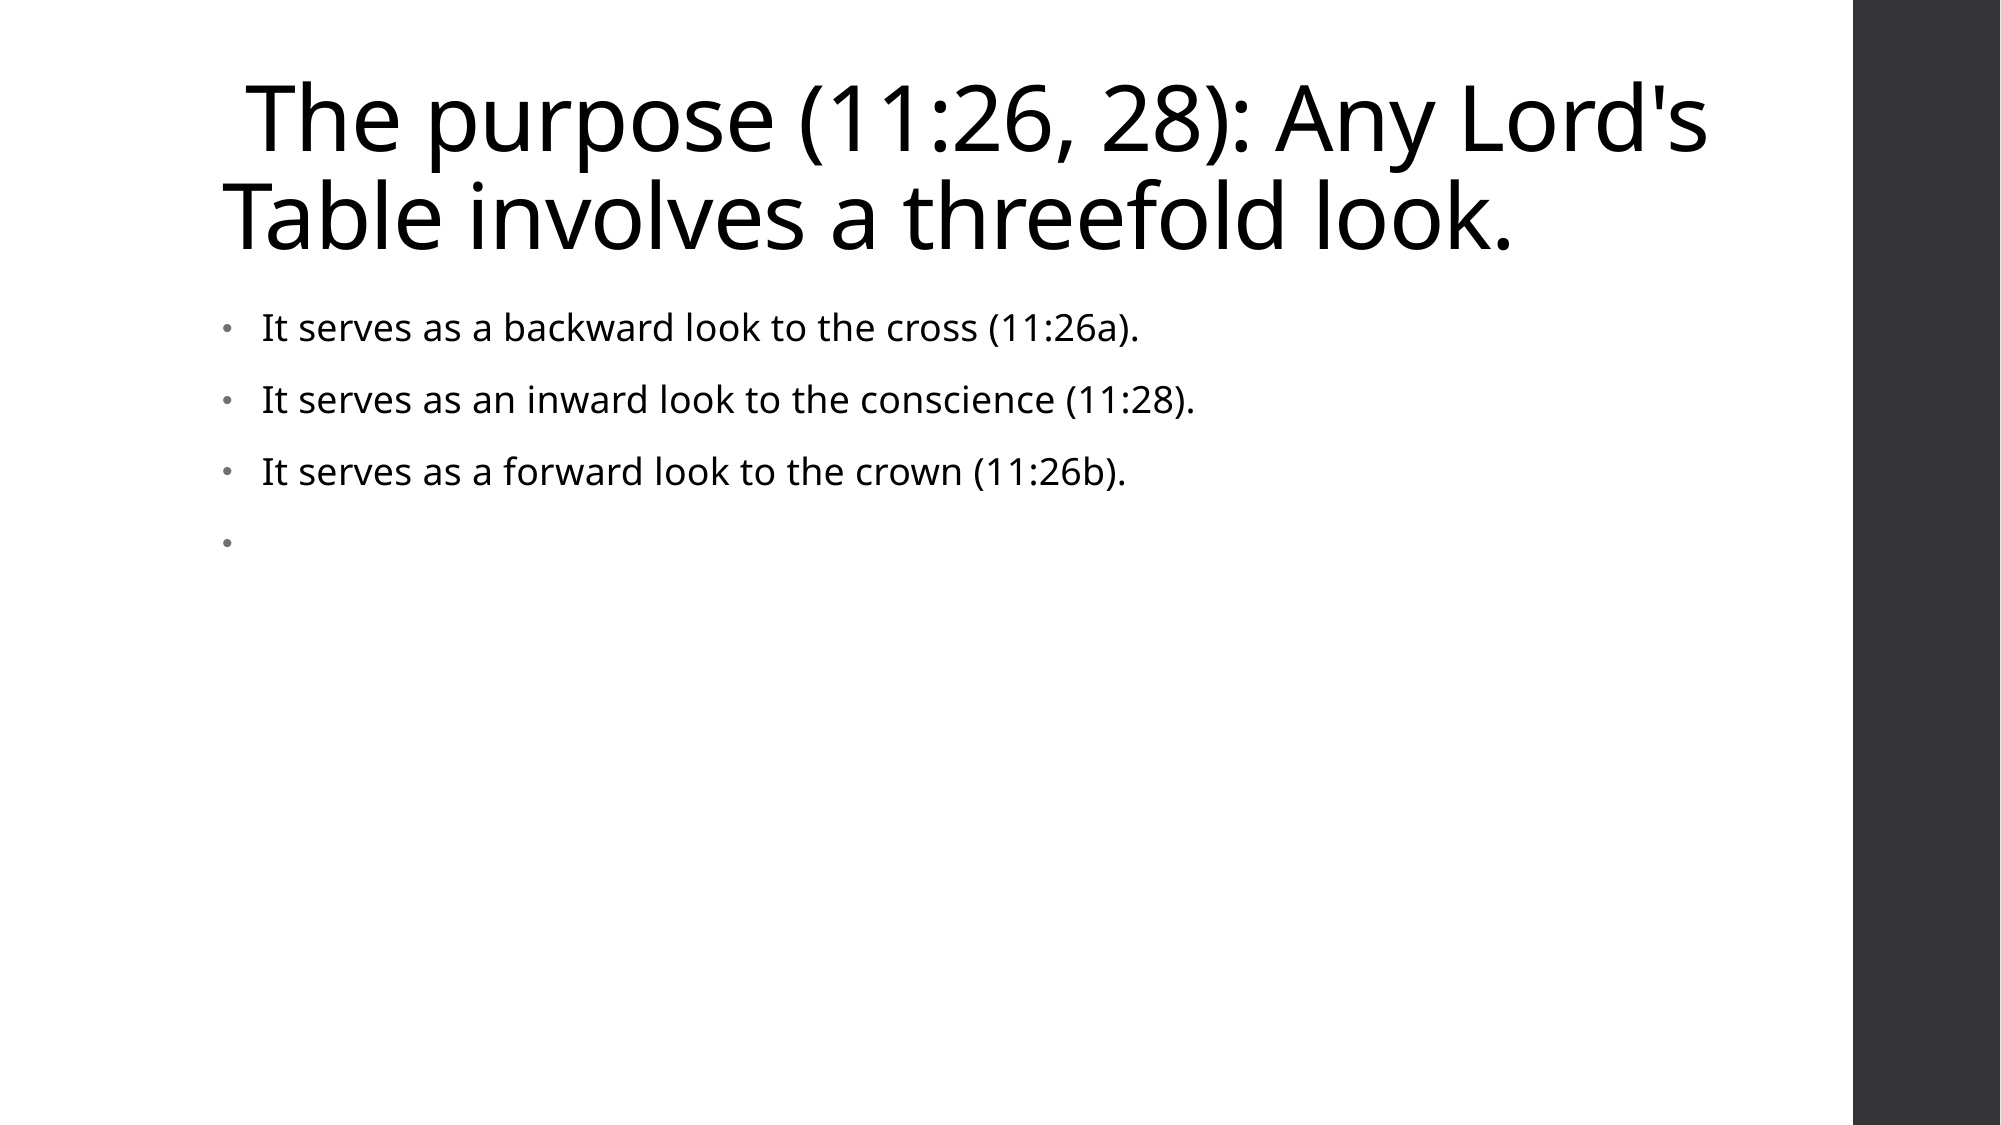

# The purpose (11:26, 28): Any Lord's Table involves a threefold look.
 It serves as a backward look to the cross (11:26a).
 It serves as an inward look to the conscience (11:28).
 It serves as a forward look to the crown (11:26b).